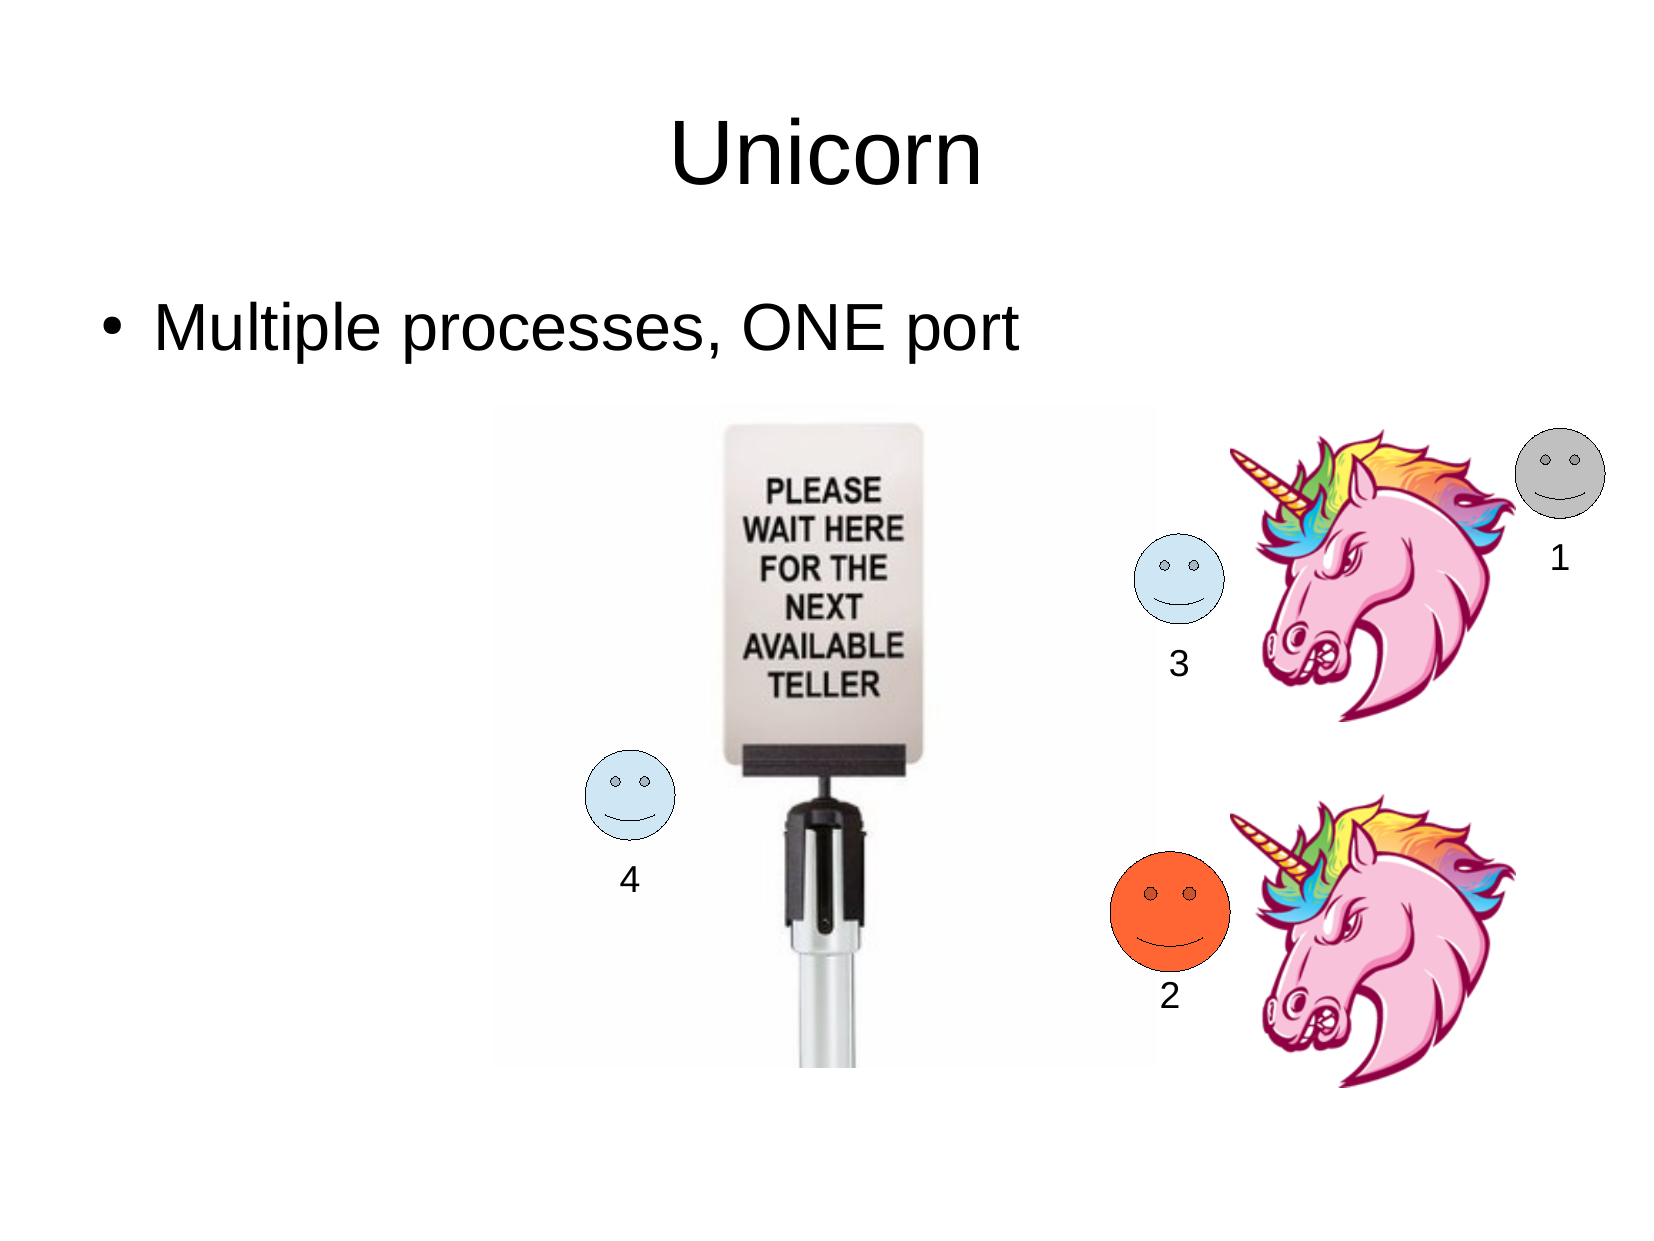

# Unicorn
Multiple processes, ONE port
1
3
4
2